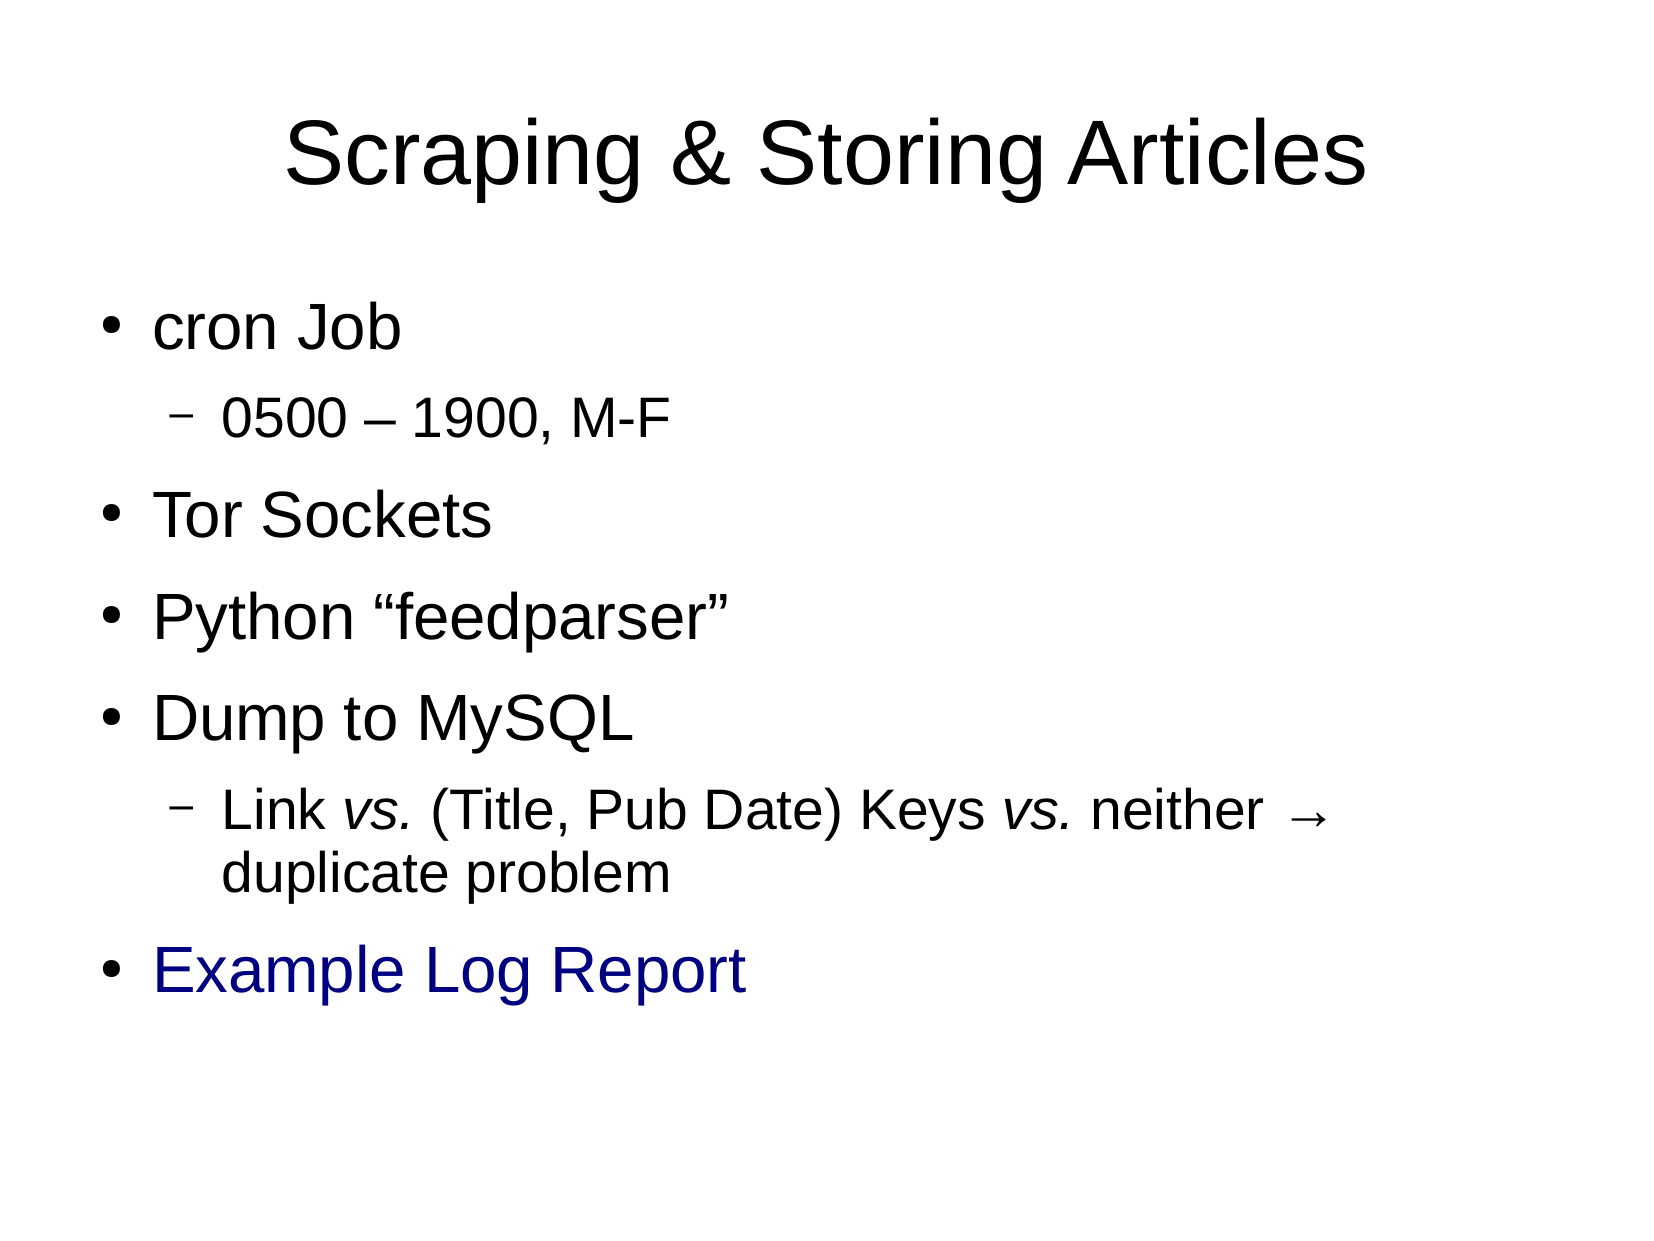

# Scraping & Storing Articles
cron Job
0500 – 1900, M-F
Tor Sockets
Python “feedparser”
Dump to MySQL
Link vs. (Title, Pub Date) Keys vs. neither → duplicate problem
Example Log Report